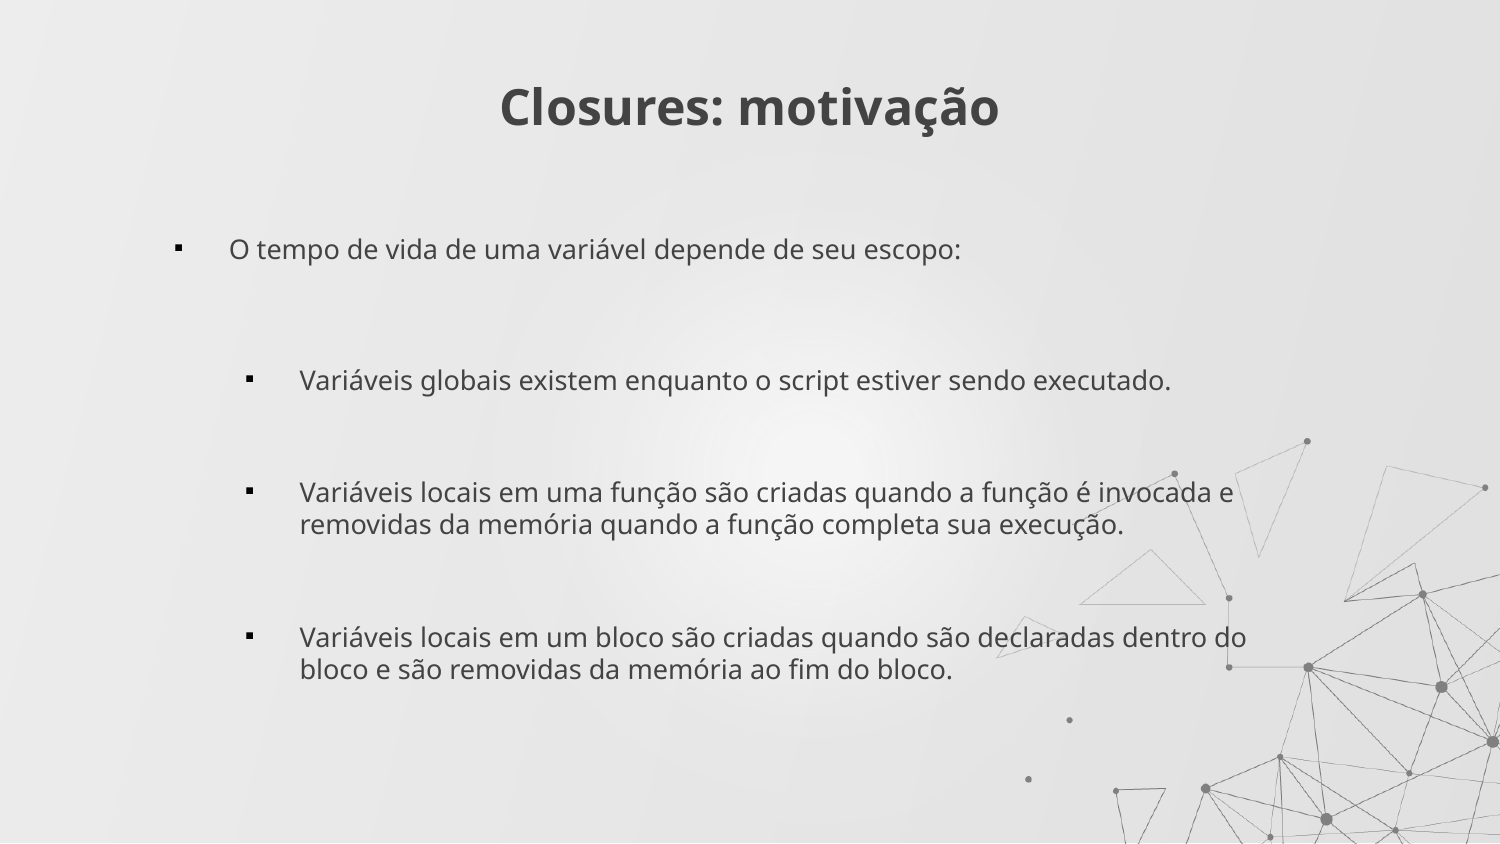

Closures: motivação
# O tempo de vida de uma variável depende de seu escopo:
Variáveis globais existem enquanto o script estiver sendo executado.
Variáveis locais em uma função são criadas quando a função é invocada e removidas da memória quando a função completa sua execução.
Variáveis locais em um bloco são criadas quando são declaradas dentro do bloco e são removidas da memória ao fim do bloco.